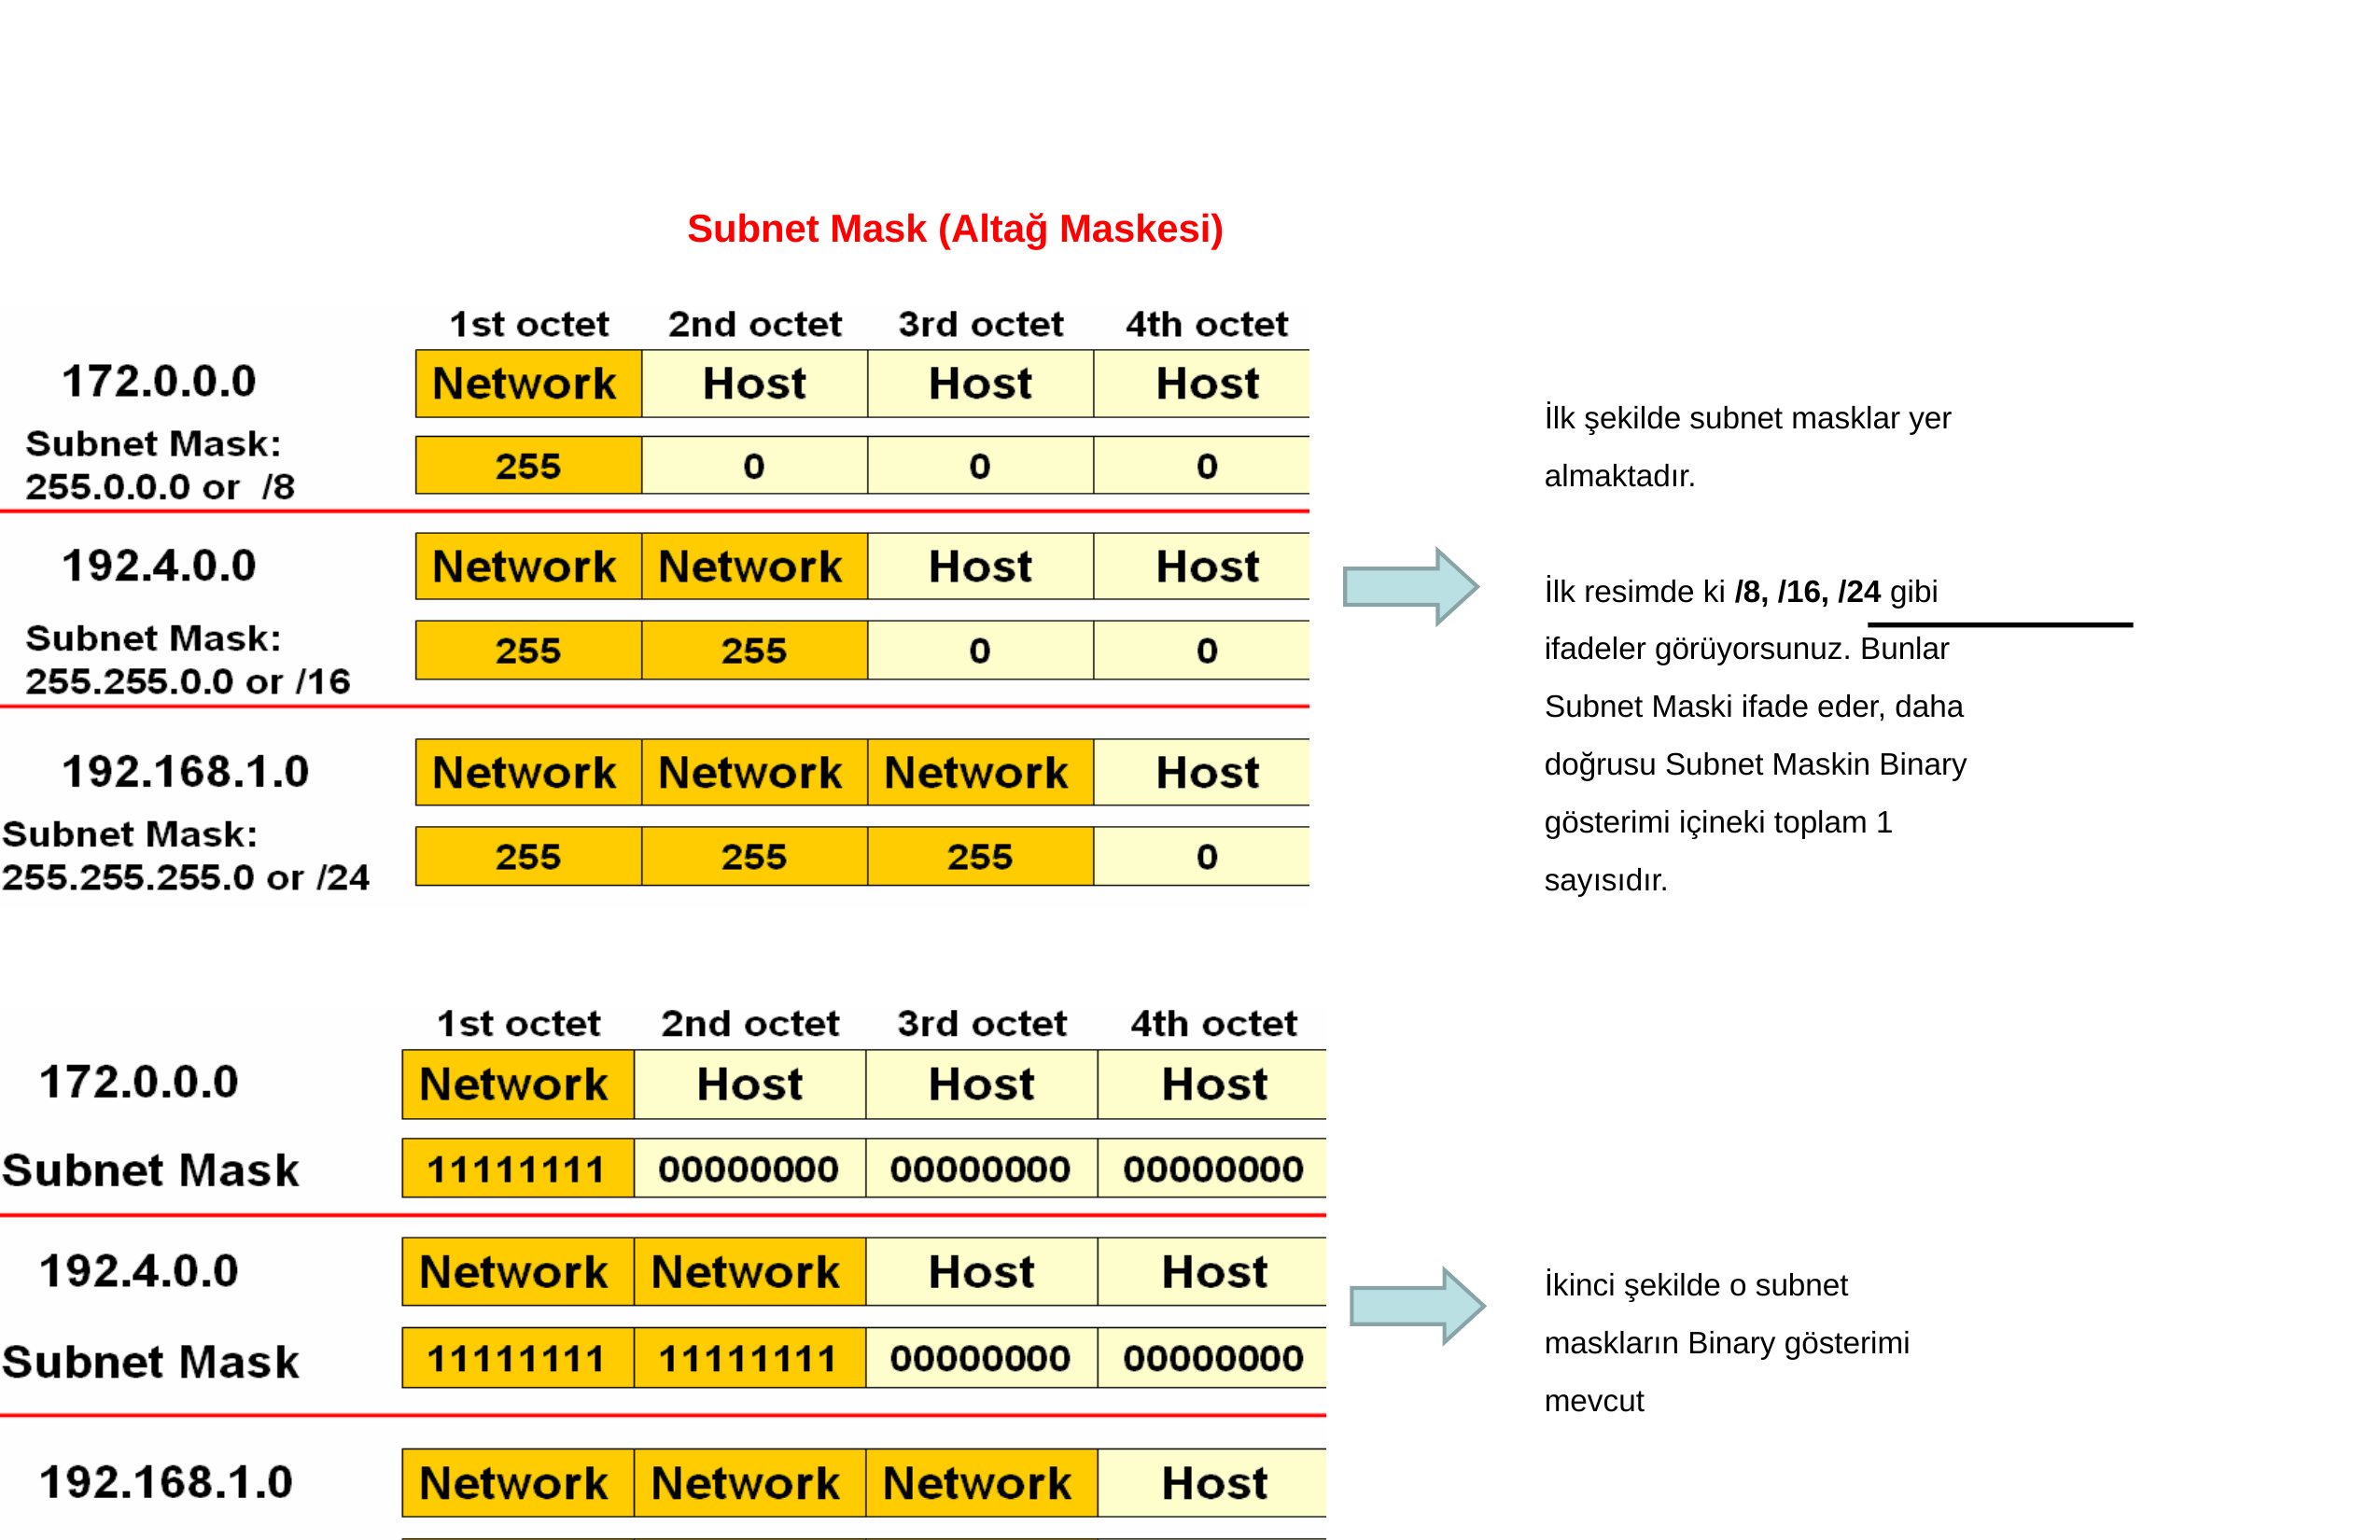

Subnet Mask (Altağ Maskesi)
İlk şekilde subnet masklar yer
almaktadır.
İlk resimde ki /8, /16, /24 gibi
ifadeler görüyorsunuz. Bunlar
Subnet Maski ifade eder, daha
doğrusu Subnet Maskin Binary
gösterimi içineki toplam 1
sayısıdır.
İkinci şekilde o subnet
maskların Binary gösterimi
mevcut
Gizli, (c) 2011
94